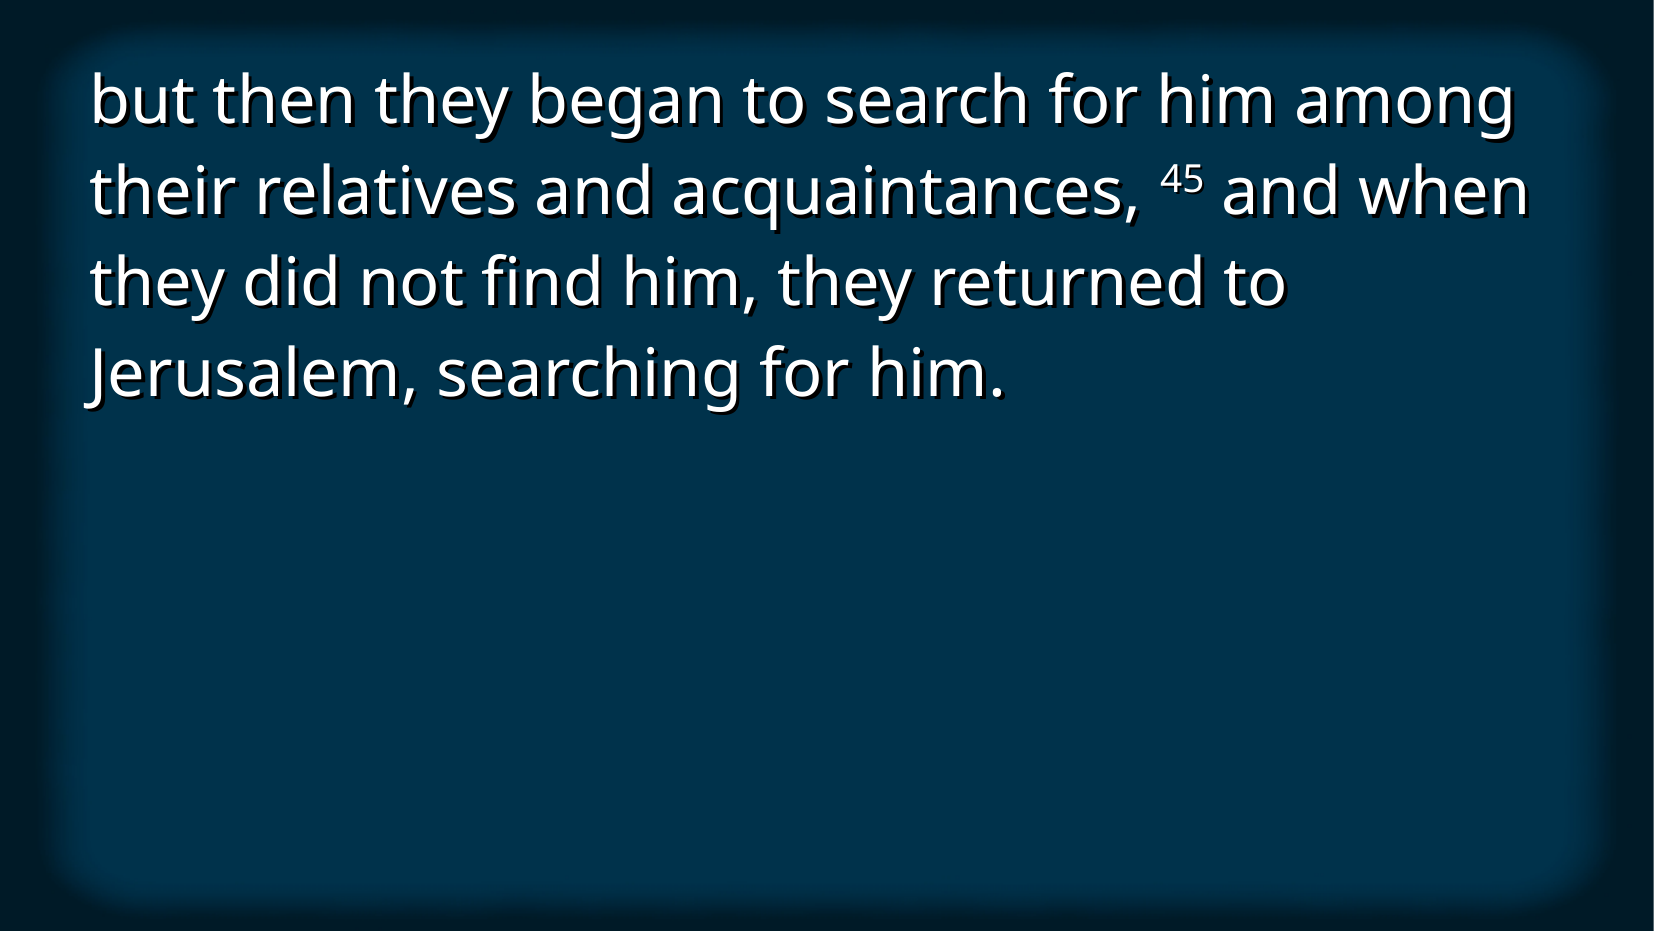

but then they began to search for him among their relatives and acquaintances, 45 and when they did not find him, they returned to Jerusalem, searching for him.